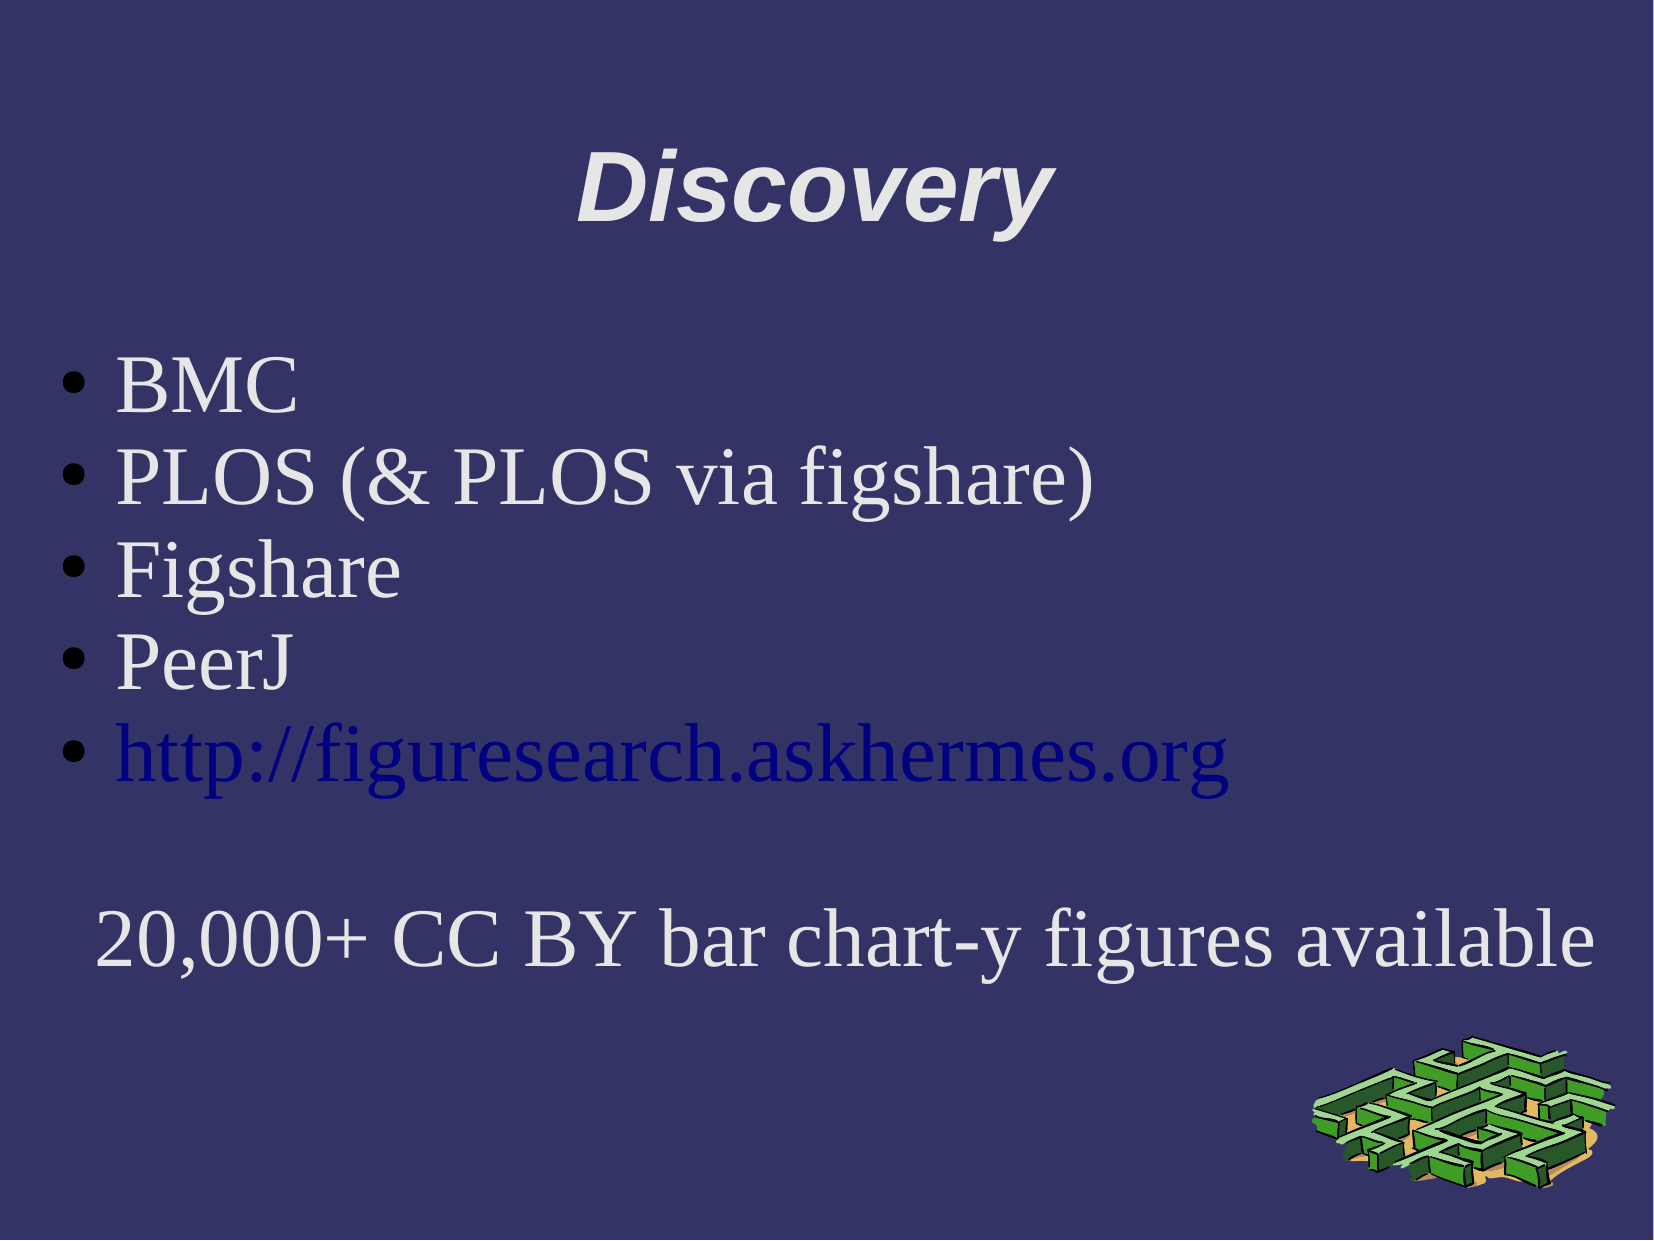

# Discovery
 BMC
 PLOS (& PLOS via figshare)
 Figshare
 PeerJ
 http://figuresearch.askhermes.org
20,000+ CC BY bar chart-y figures available